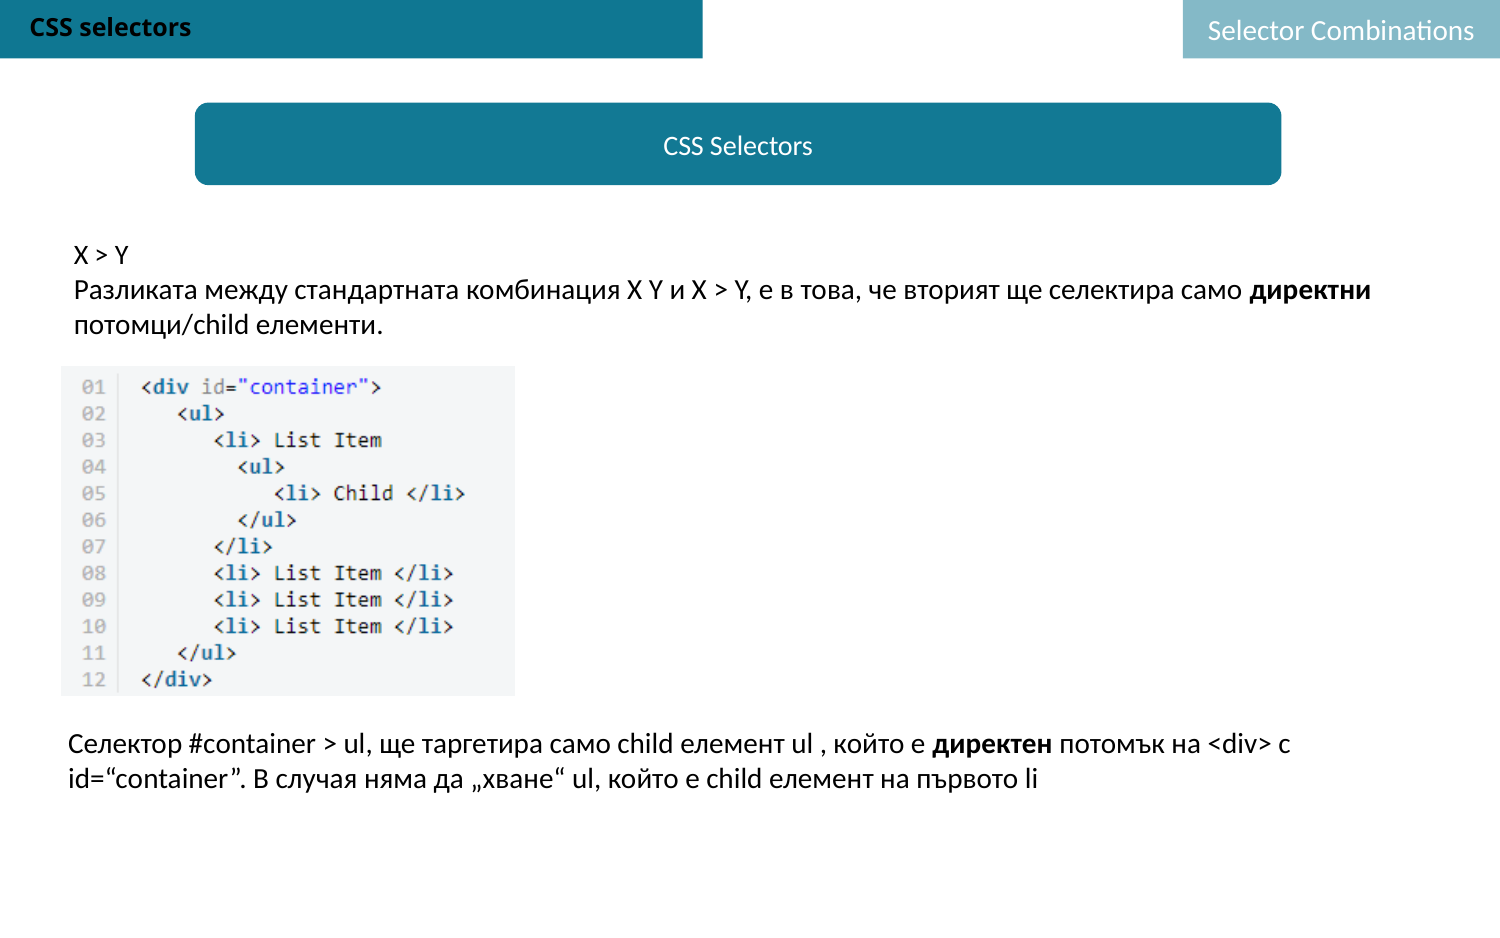

Selector Combinations
CSS selectors
CSS Selectors
X > Y
Разликата между стандартната комбинация X Y и X > Y, е в това, че вторият ще селектира само директни
потомци/child елементи.
Селектор #container > ul, ще таргетира само child елемент ul , който е директен потомък на <div> с id=“container”. В случая няма да „хване“ ul, който е child елемент на първото li